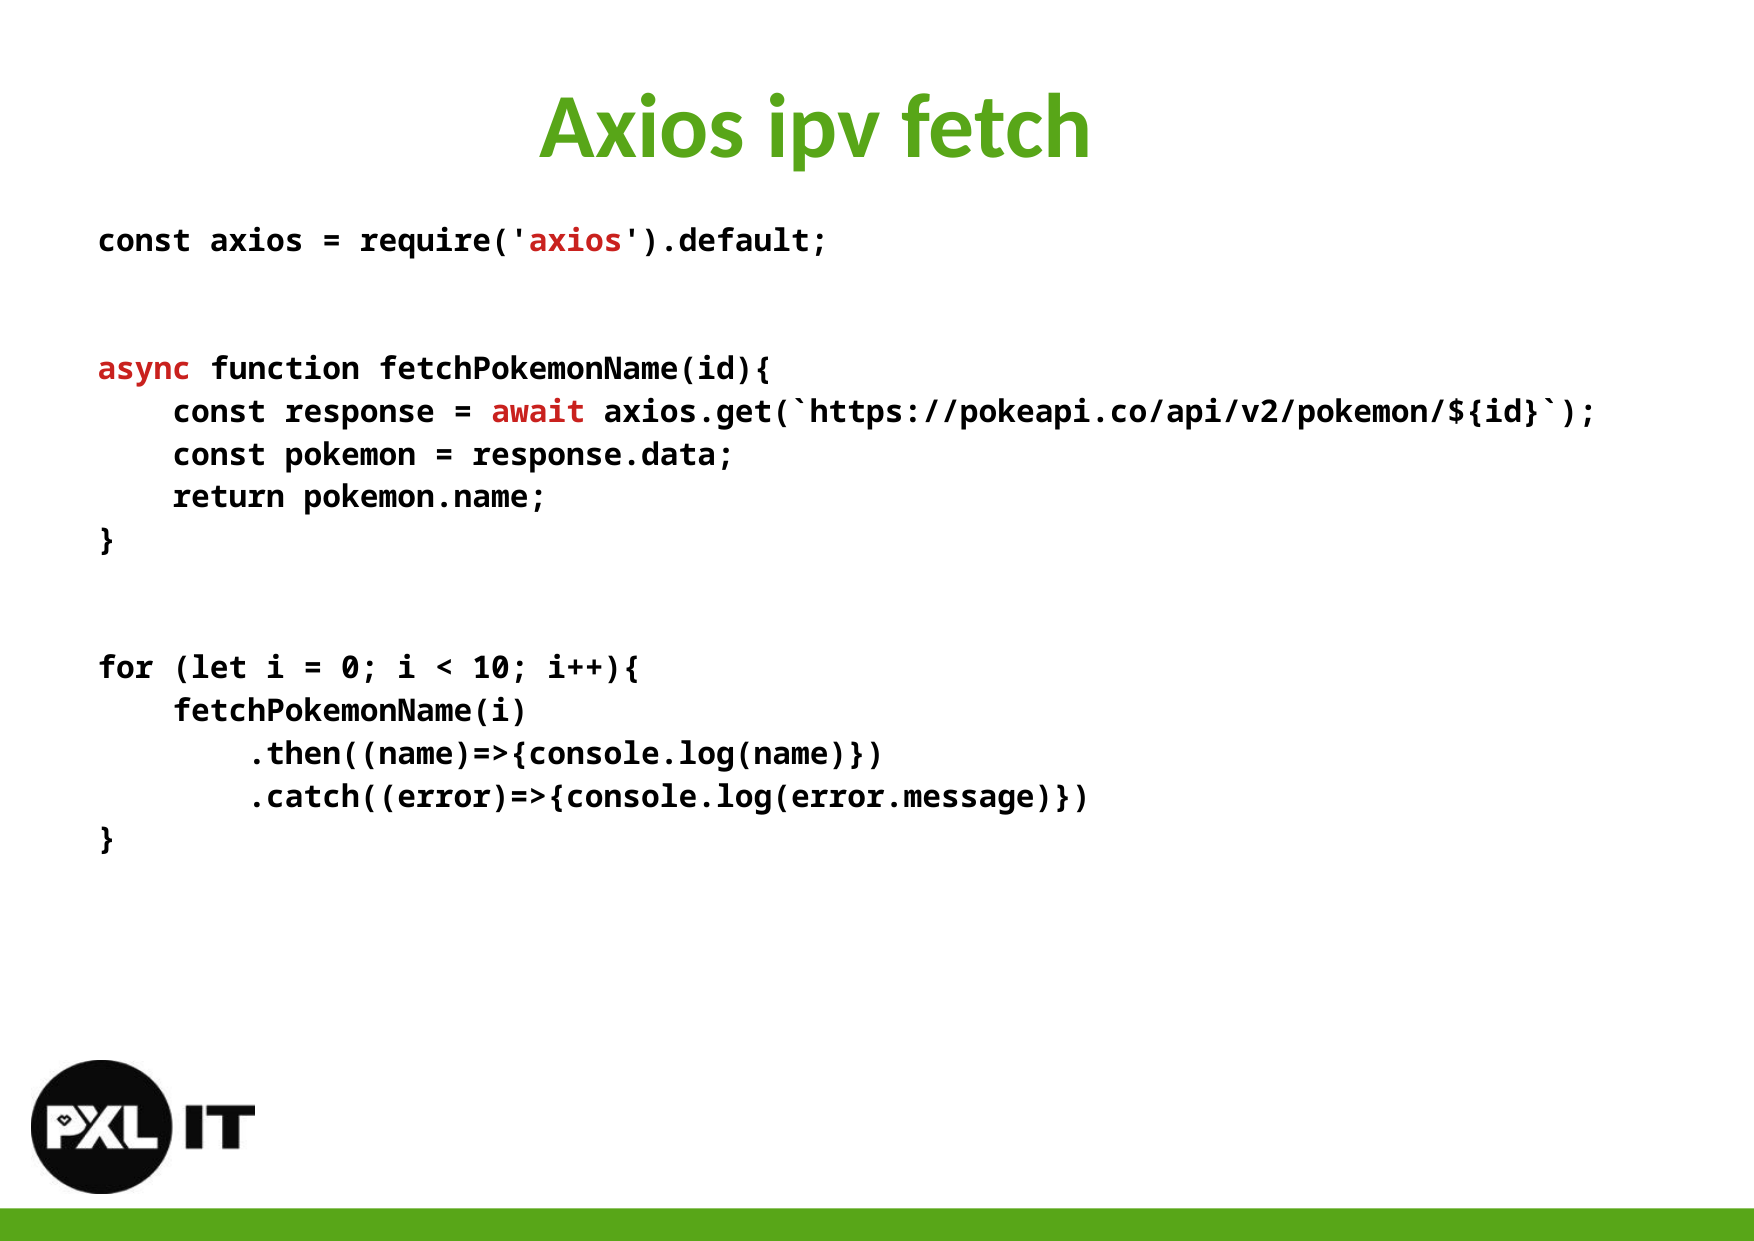

Axios ipv fetch
const axios = require('axios').default;
async function fetchPokemonName(id){
 const response = await axios.get(`https://pokeapi.co/api/v2/pokemon/${id}`);
 const pokemon = response.data;
 return pokemon.name;
}
for (let i = 0; i < 10; i++){
 fetchPokemonName(i)
 .then((name)=>{console.log(name)})
 .catch((error)=>{console.log(error.message)})
}